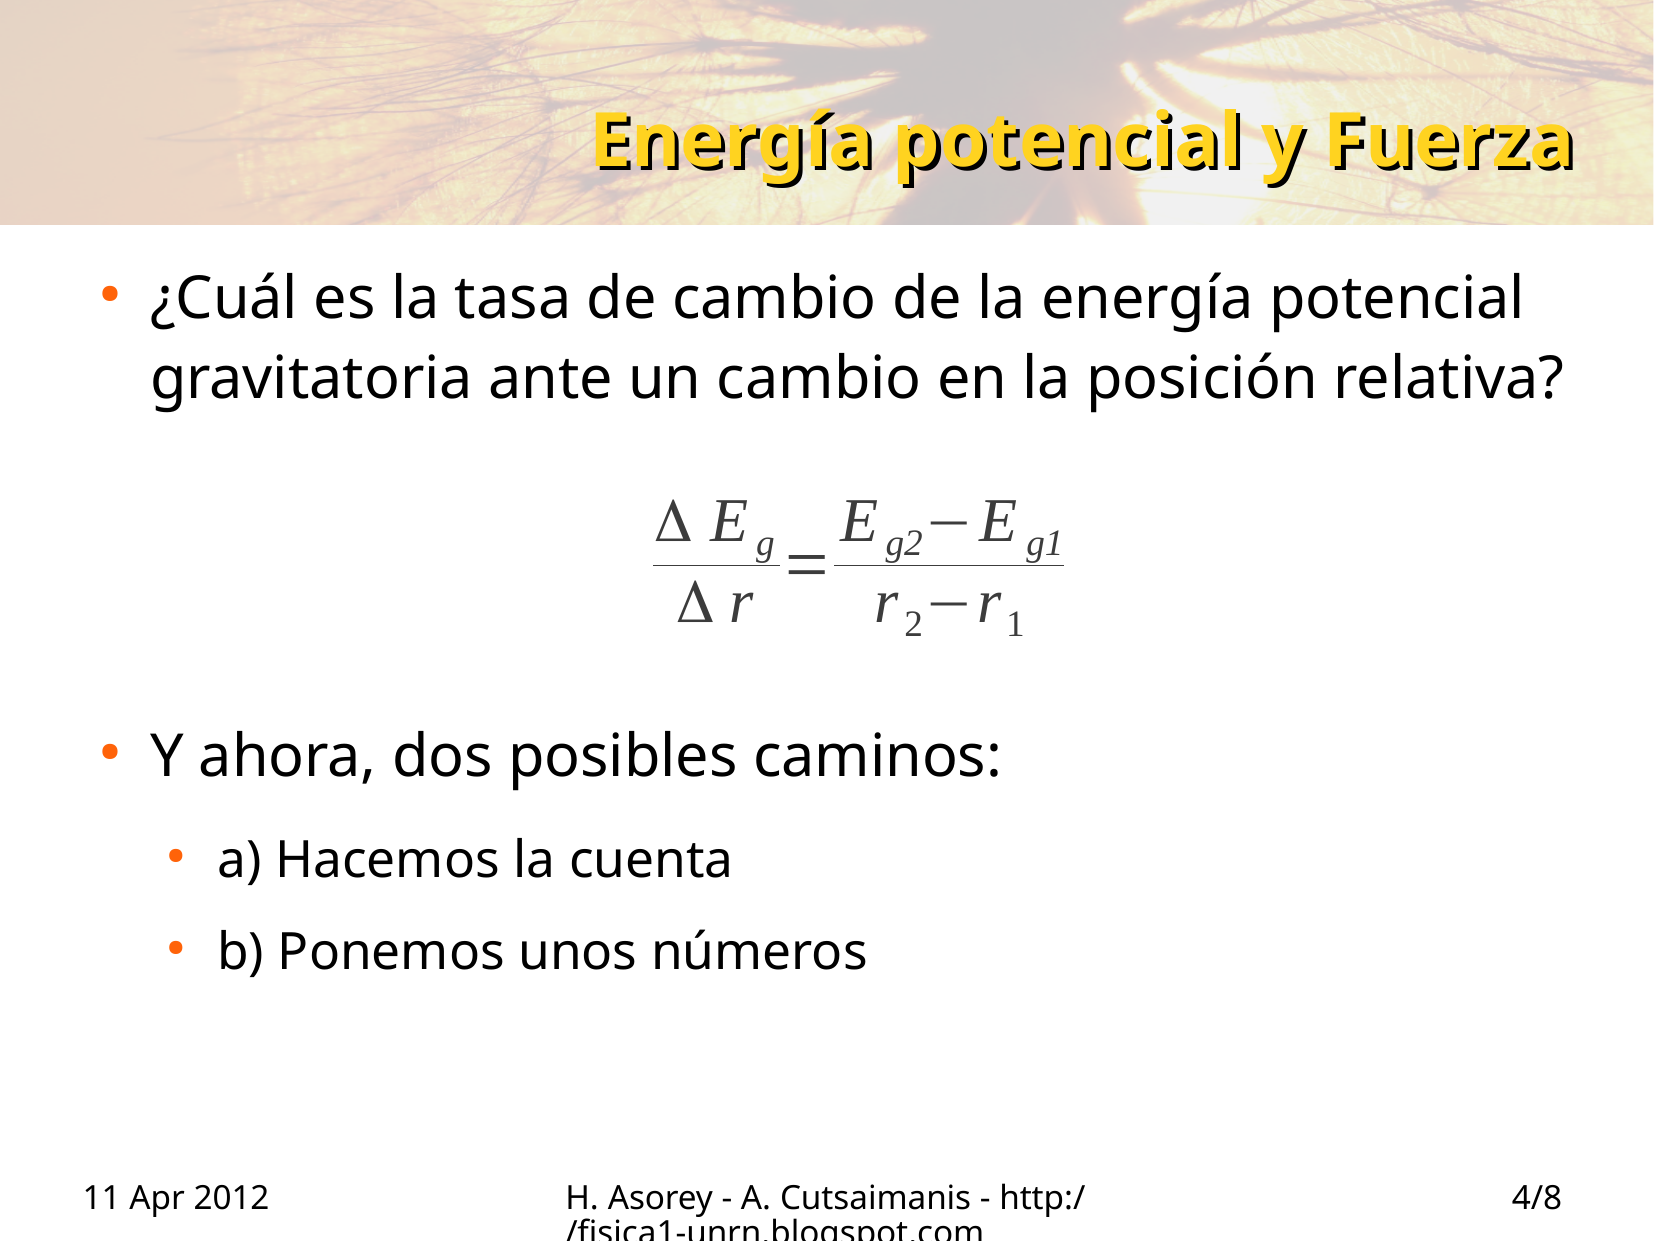

# Energía potencial y Fuerza
¿Cuál es la tasa de cambio de la energía potencial gravitatoria ante un cambio en la posición relativa?
Y ahora, dos posibles caminos:
a) Hacemos la cuenta
b) Ponemos unos números
11 Apr 2012
H. Asorey - A. Cutsaimanis - http://fisica1-unrn.blogspot.com
4